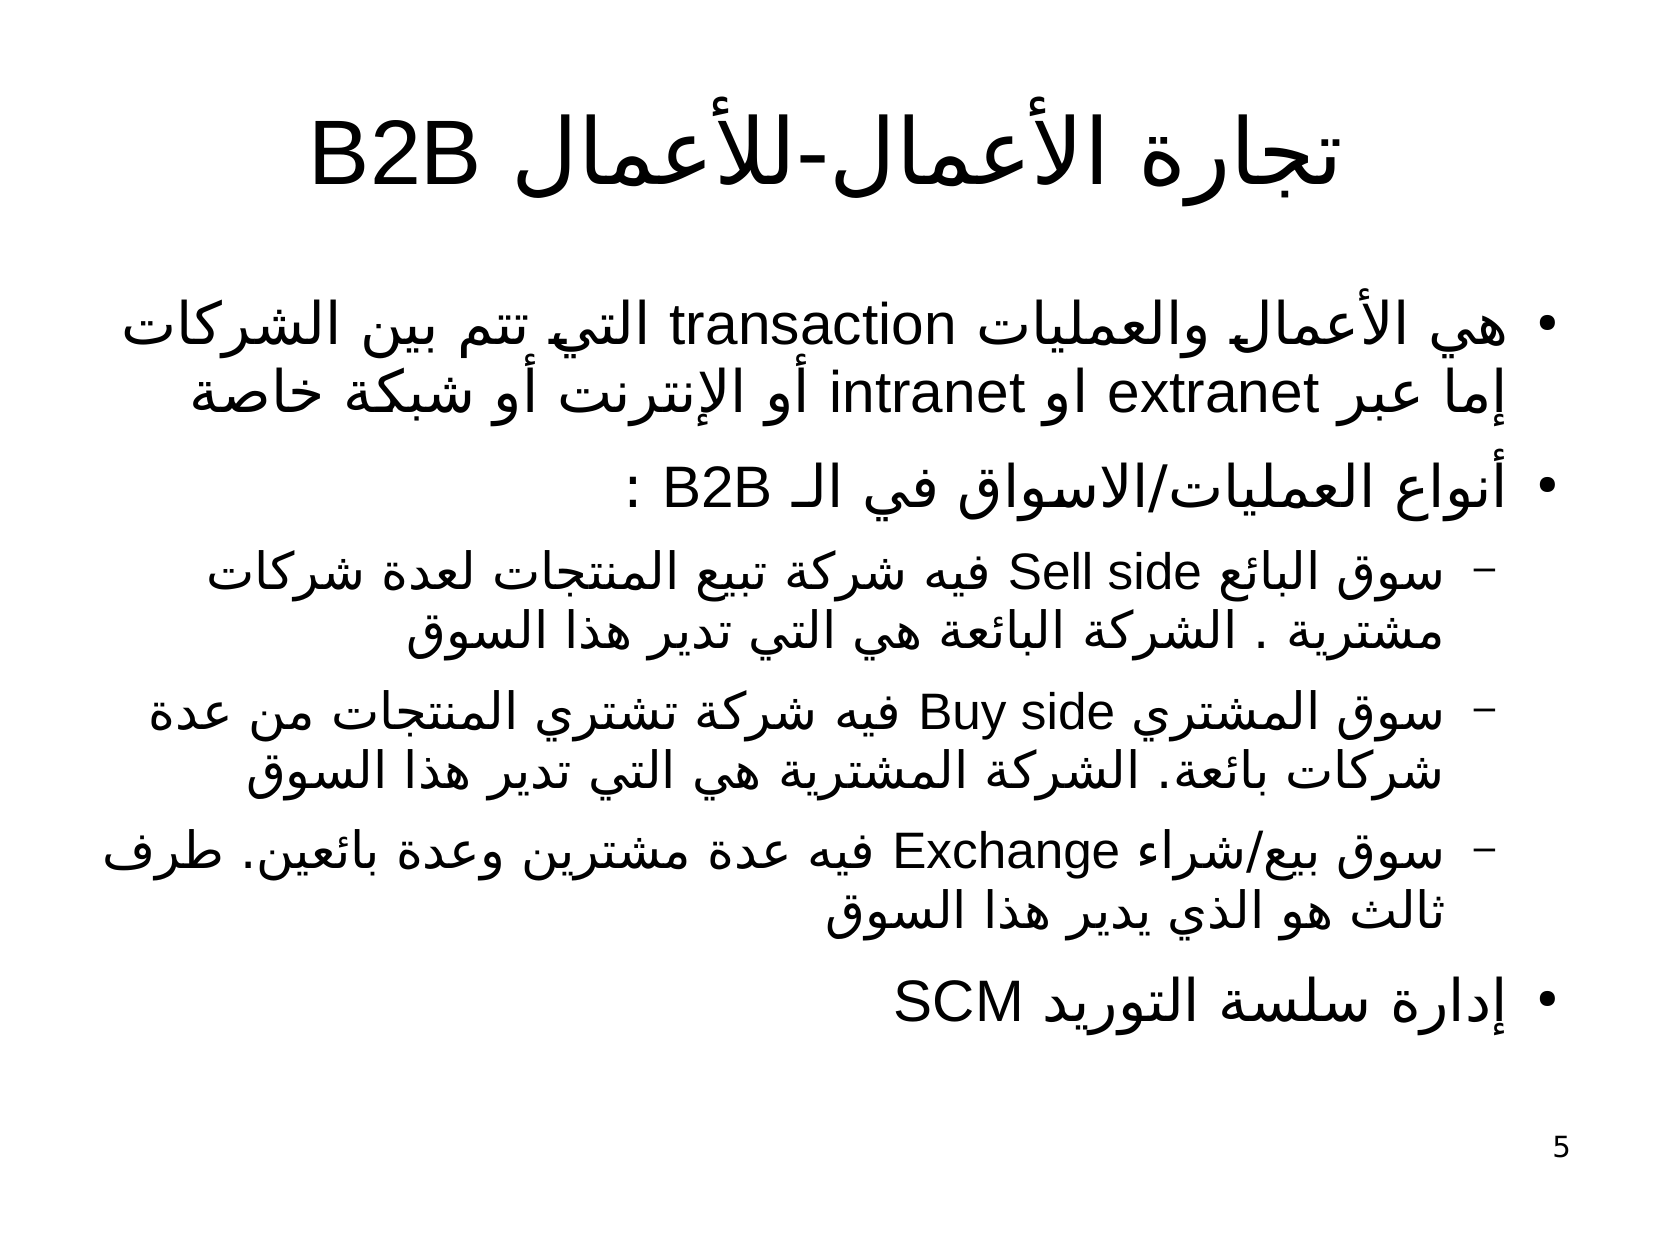

# تجارة الأعمال-للأعمال B2B
هي الأعمال والعمليات transaction التي تتم بين الشركات إما عبر extranet او intranet أو الإنترنت أو شبكة خاصة
أنواع العمليات/الاسواق في الـ B2B :
سوق البائع Sell side فيه شركة تبيع المنتجات لعدة شركات مشترية . الشركة البائعة هي التي تدير هذا السوق
سوق المشتري Buy side فيه شركة تشتري المنتجات من عدة شركات بائعة. الشركة المشترية هي التي تدير هذا السوق
سوق بيع/شراء Exchange فيه عدة مشترين وعدة بائعين. طرف ثالث هو الذي يدير هذا السوق
إدارة سلسة التوريد SCM
5